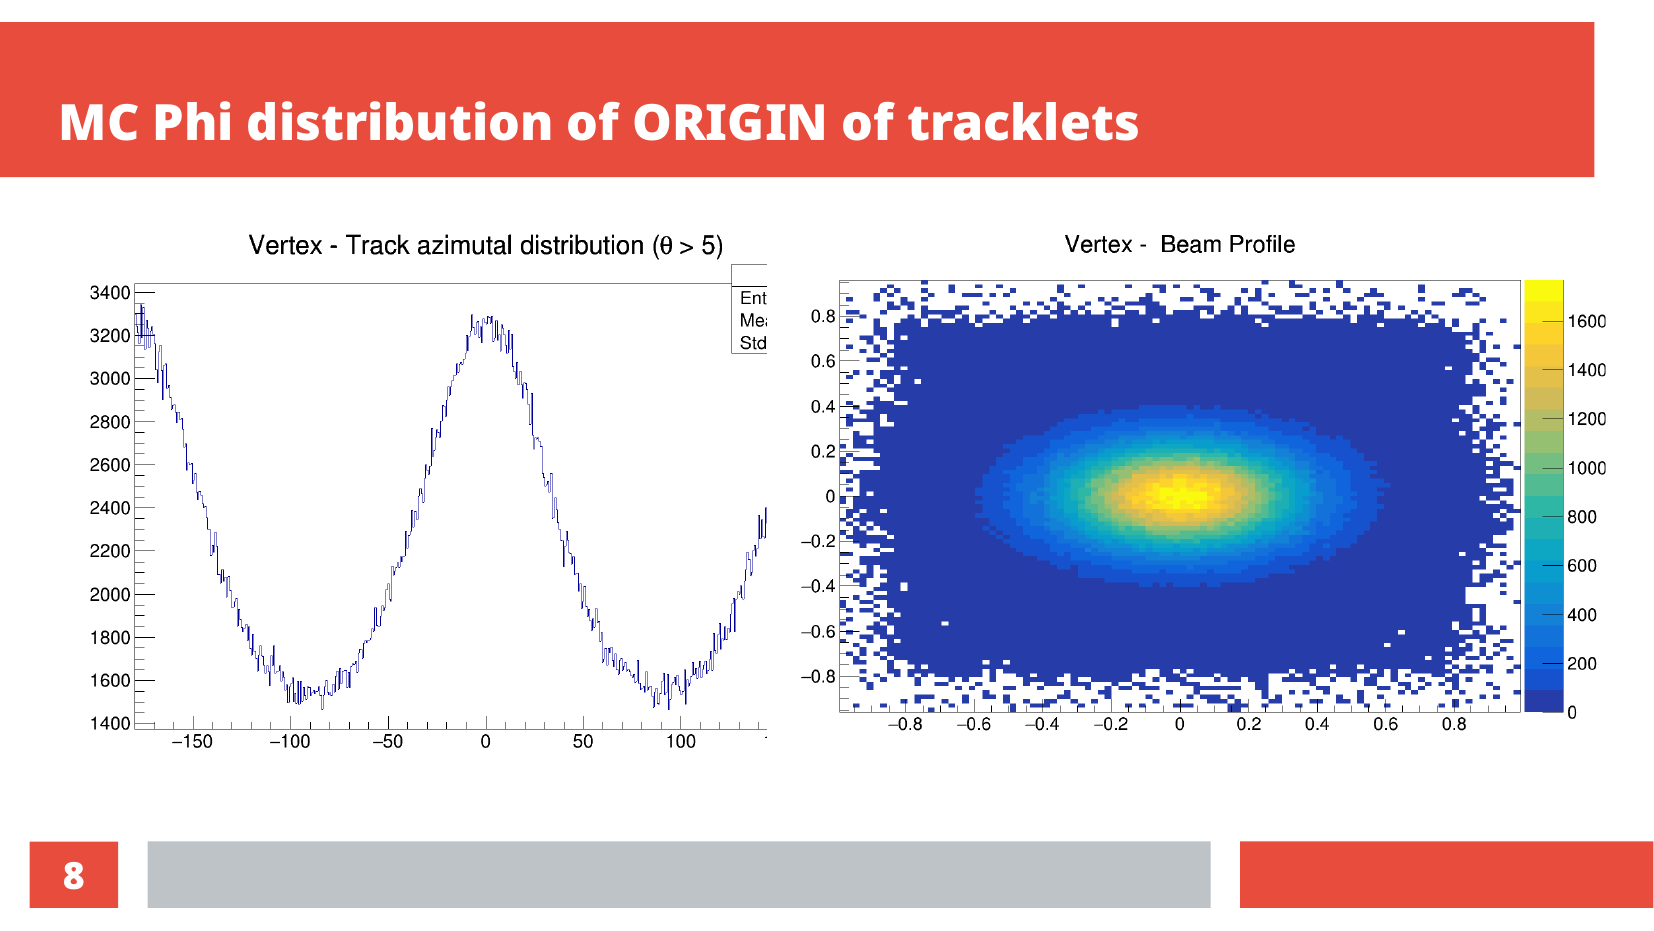

# MC Phi distribution of ORIGIN of tracklets
8